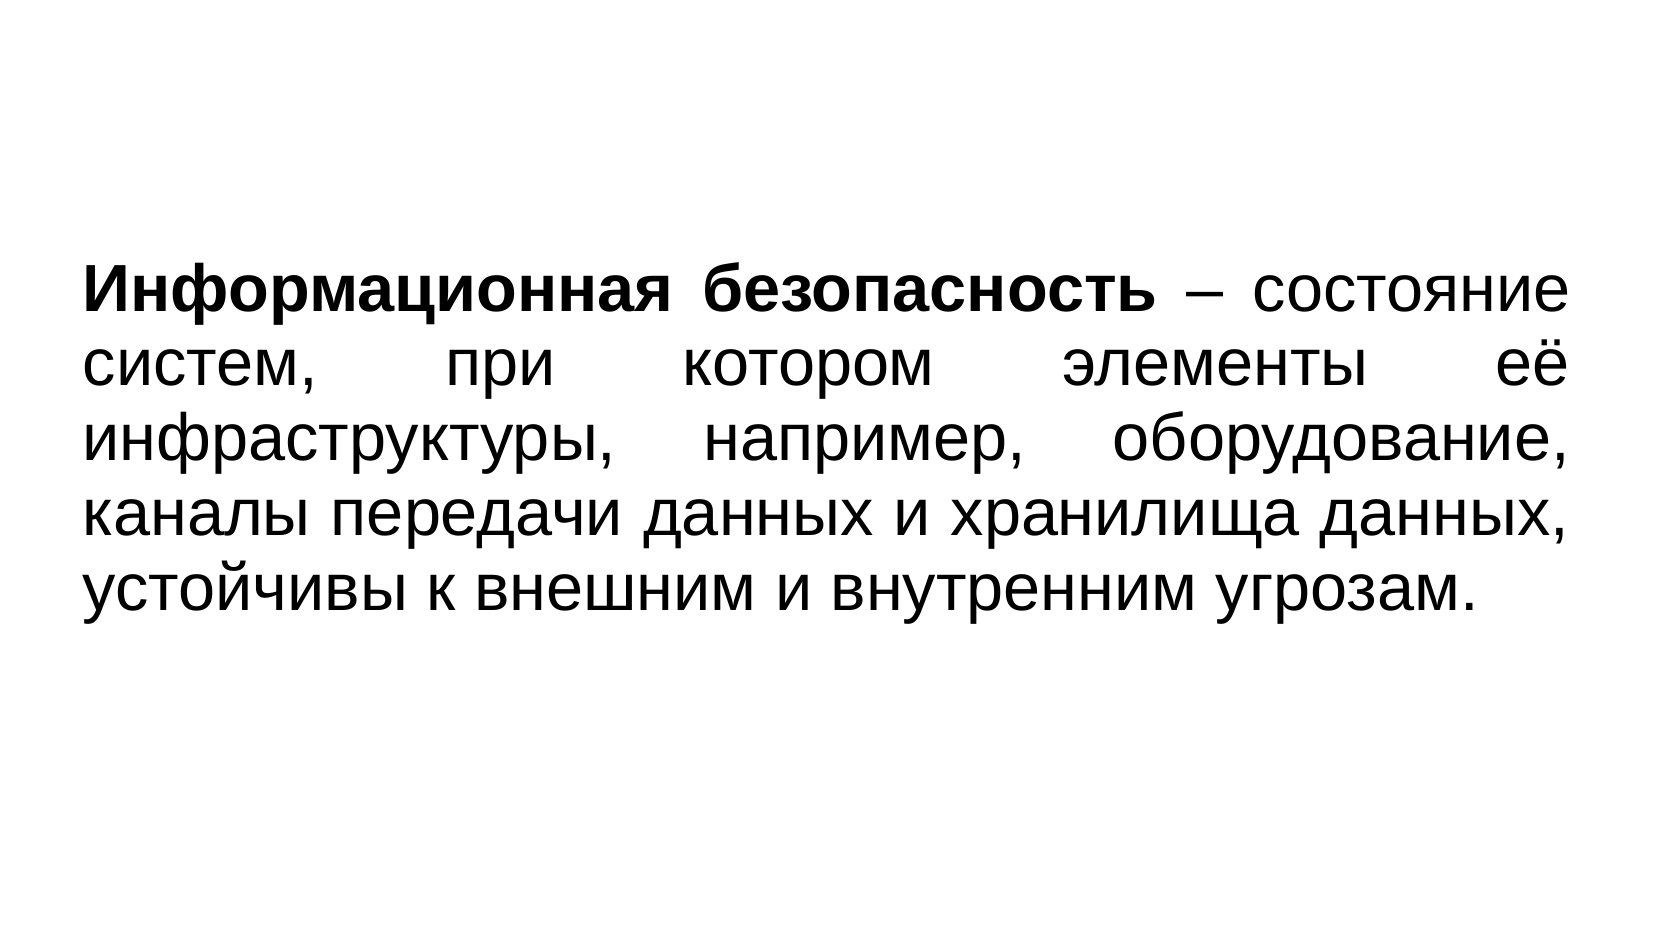

# Информационная безопасность – состояние систем, при котором элементы её инфраструктуры, например, оборудование, каналы передачи данных и хранилища данных, устойчивы к внешним и внутренним угрозам.